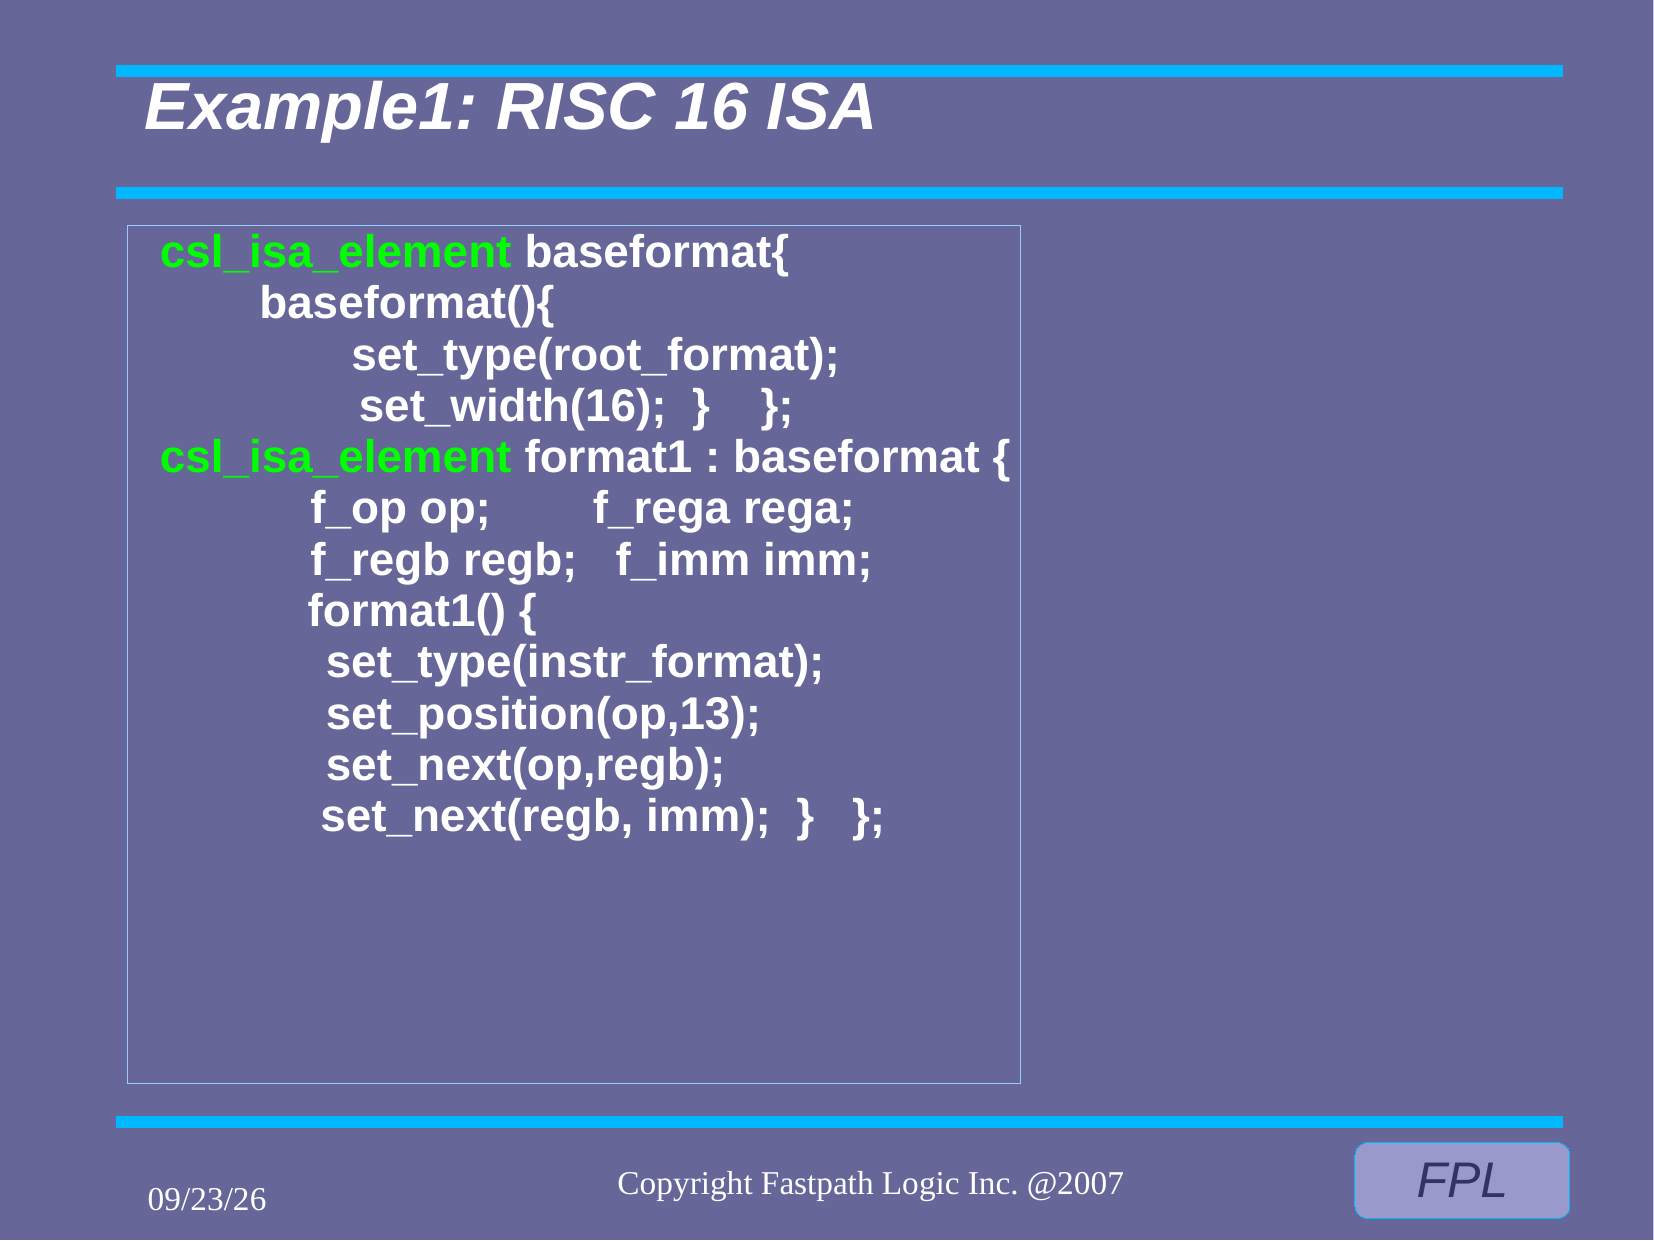

Example1: RISC 16 ISA
csl_isa_element baseformat{
	 baseformat(){
 set_type(root_format);
		 set_width(16); } };
csl_isa_element format1 : baseformat {
	 f_op op; f_rega rega;
	 f_regb regb; f_imm imm;
		format1() {
 set_type(instr_format);
 set_position(op,13);
 set_next(op,regb);
		 set_next(regb, imm); } };
Copyright Fastpath Logic Inc. @2007